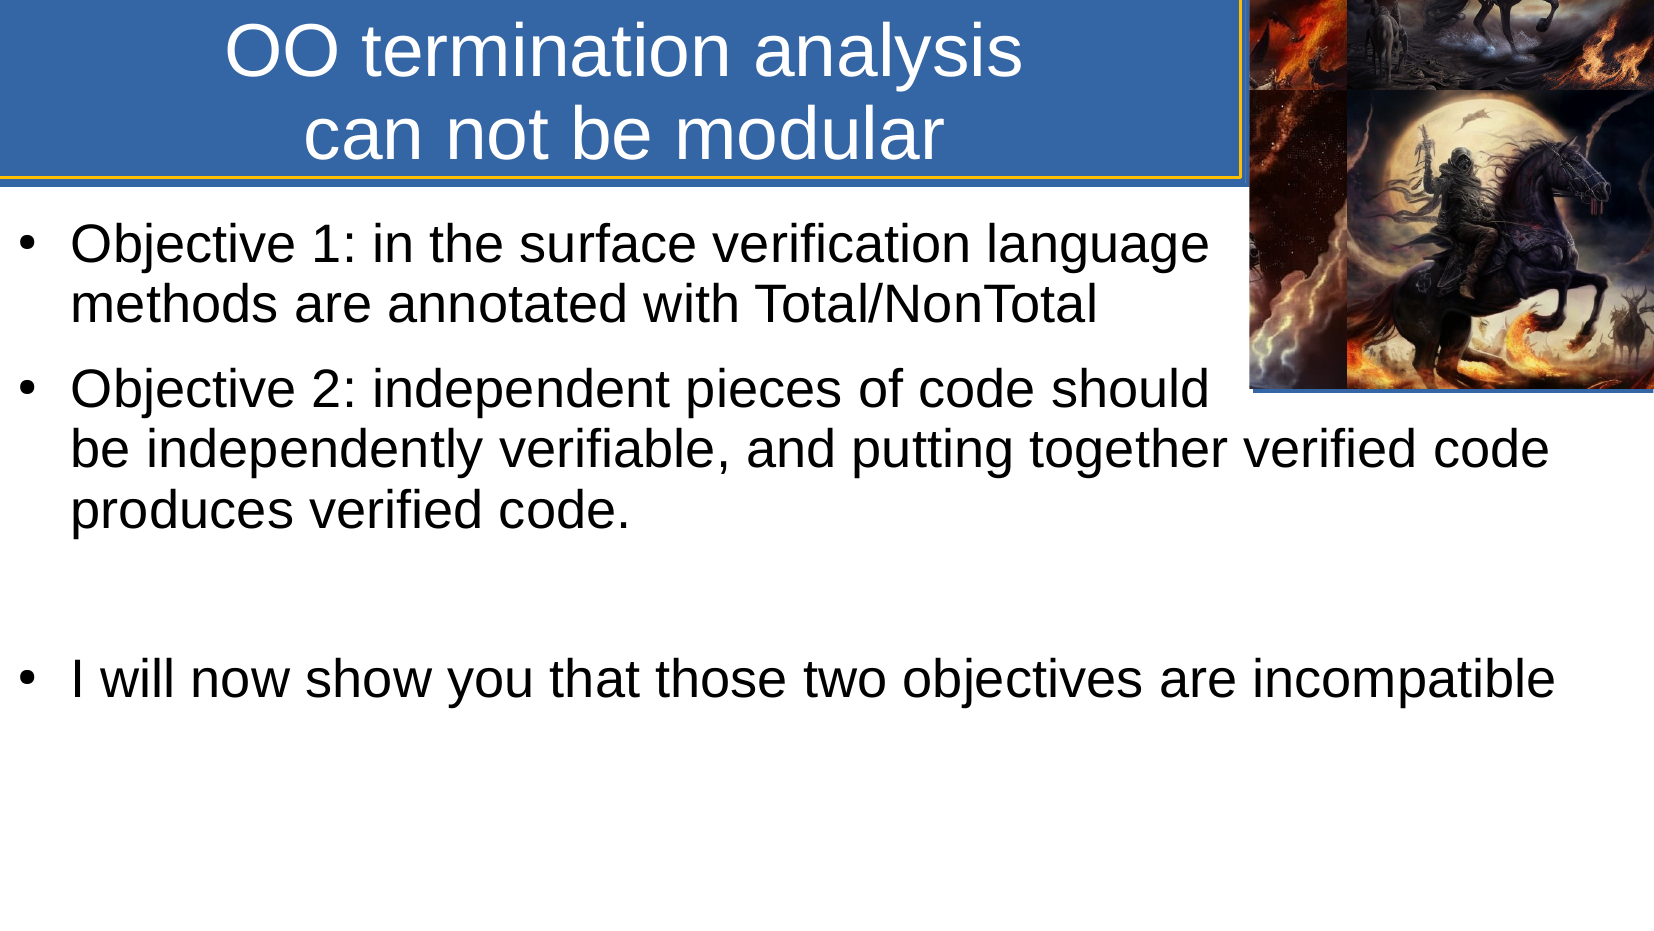

# OO termination analysis can not be modular
Objective 1: in the surface verification language
methods are annotated with Total/NonTotal
Objective 2: independent pieces of code should
be independently verifiable, and putting together verified code
produces verified code.
I will now show you that those two objectives are incompatible